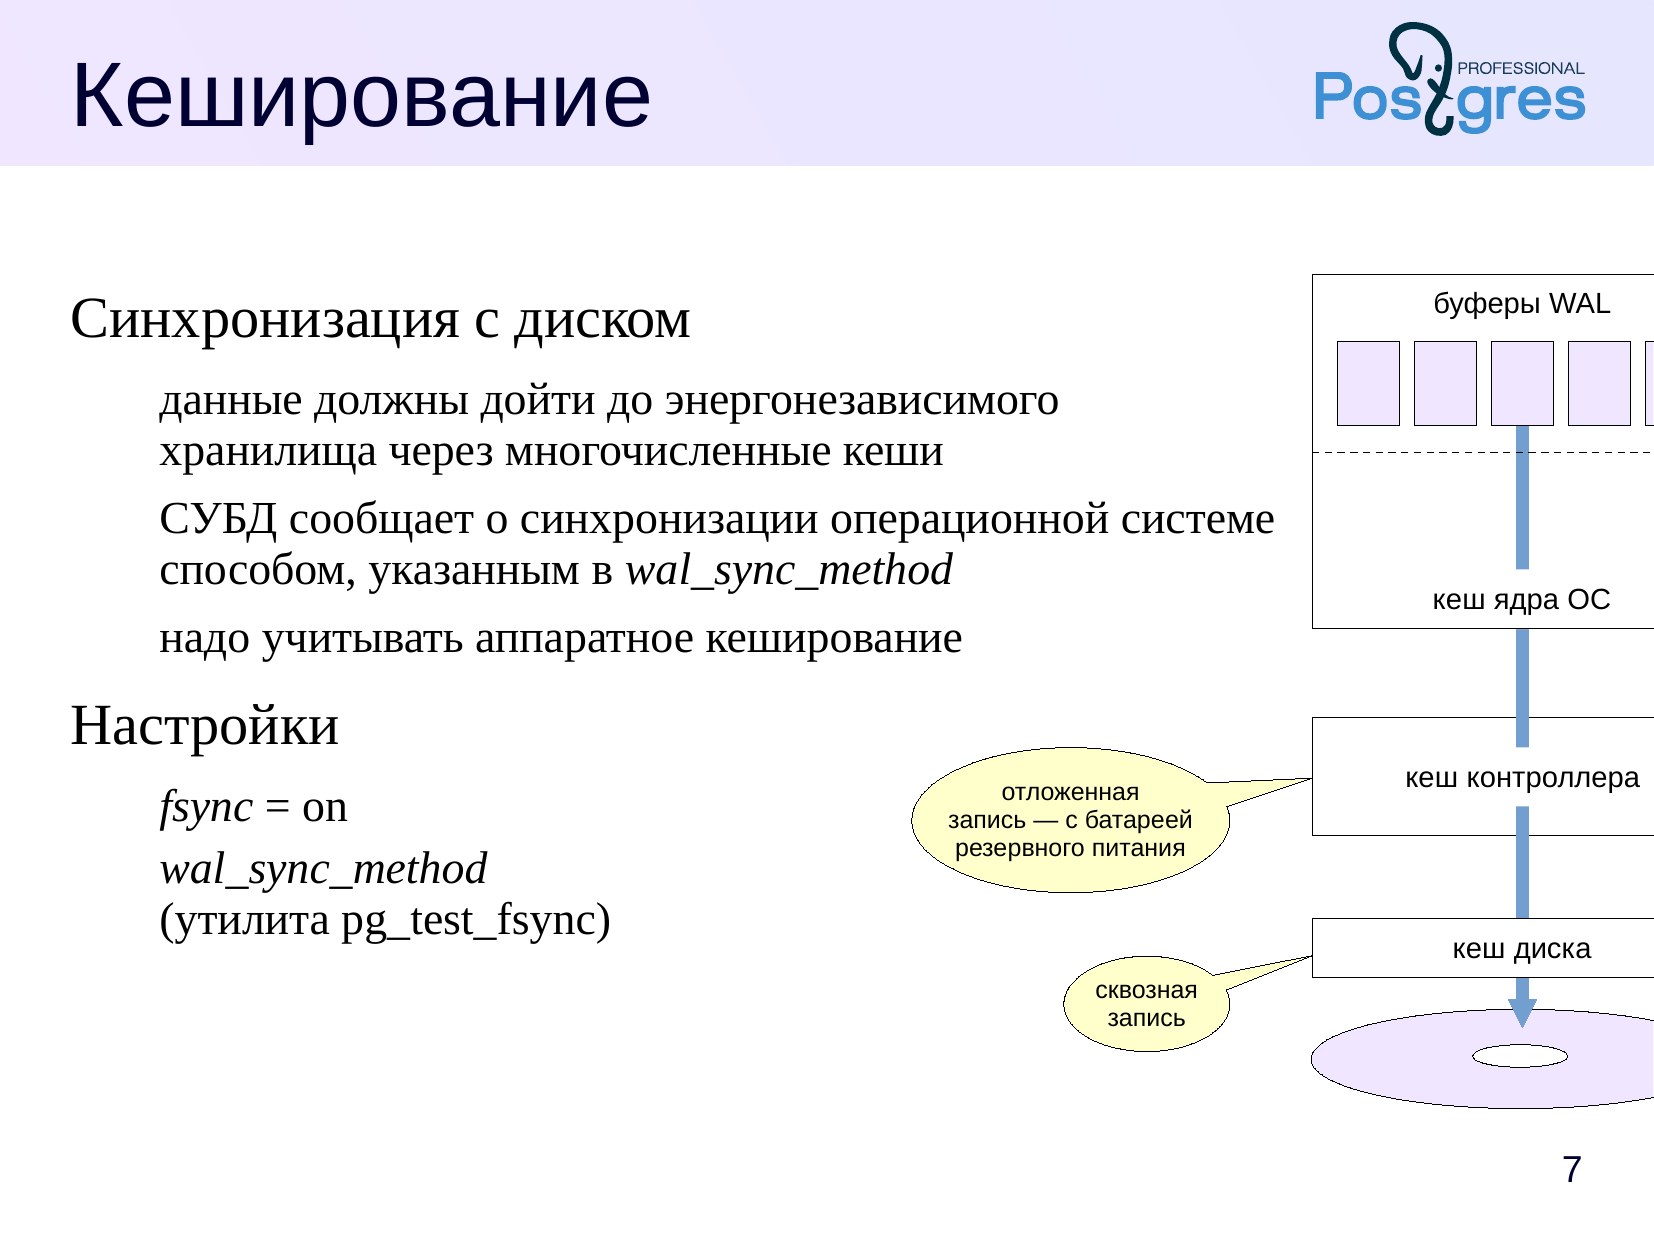

Кеширование
буферы WAL
# Синхронизация с диском
данные должны дойти до энергонезависимого
хранилища через многочисленные кеши
СУБД сообщает о синхронизации операционной системе
способом, указанным в wal_sync_method
надо учитывать аппаратное кеширование
Настройки
fsync = on
wal_sync_method
(утилита pg_test_fsync)
кеш ядра ОС
кеш ядра ОС
кеш контроллера
отложенная
запись — с батареей
резервного питания
кеш диска
сквозная
запись